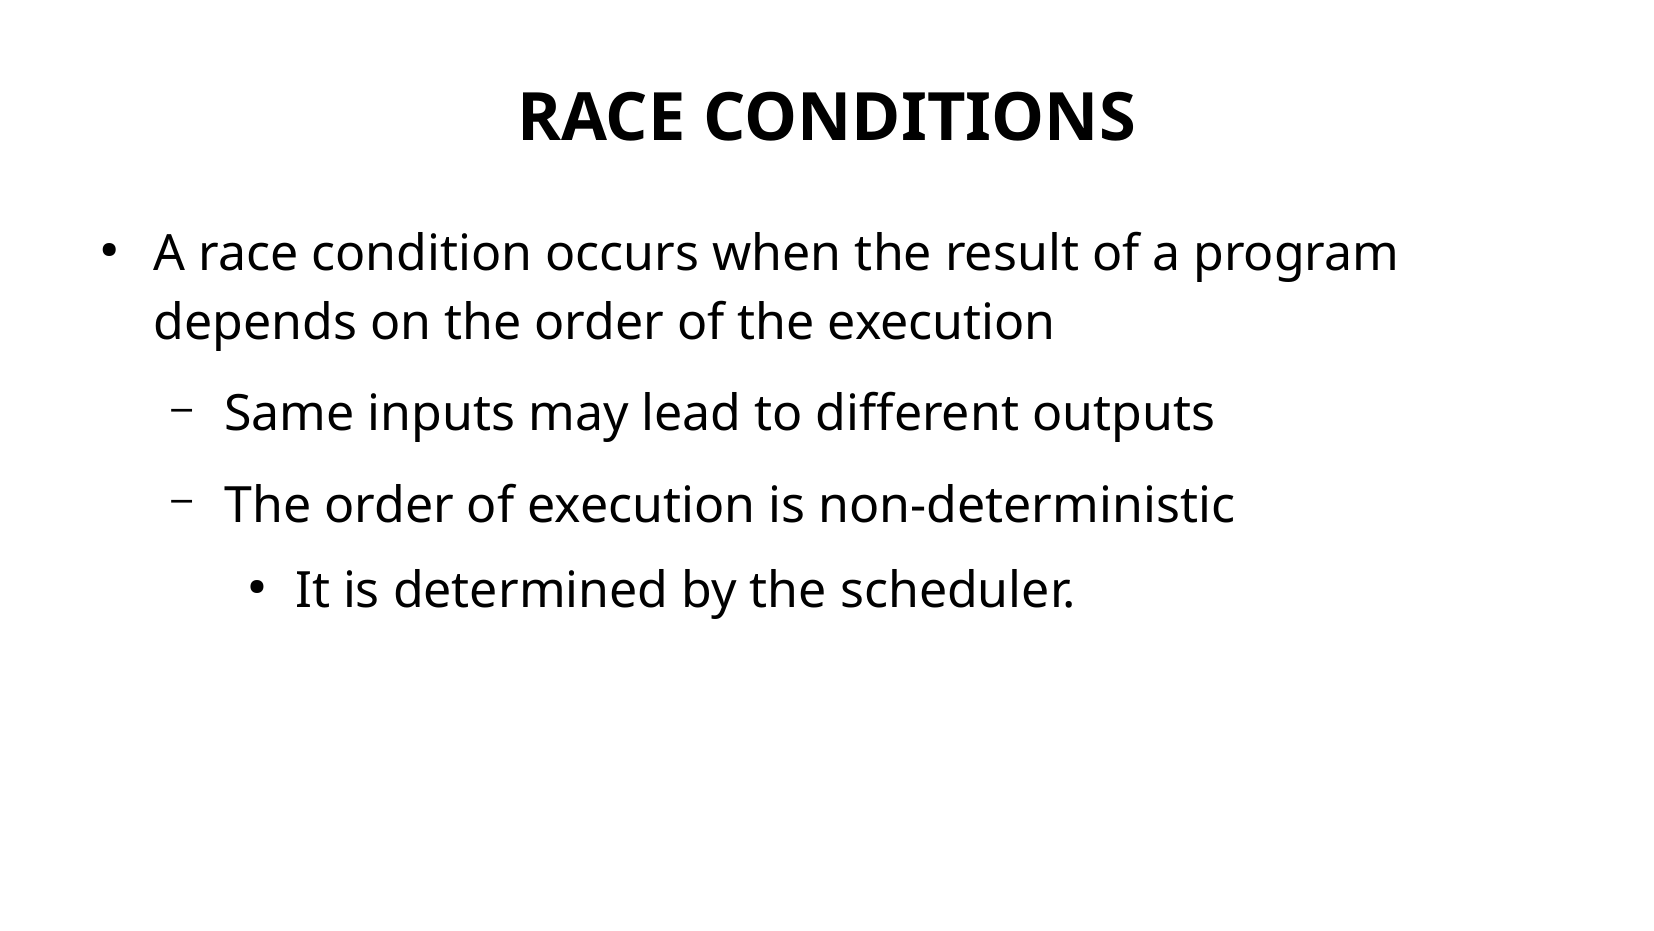

# RACE CONDITIONS
A race condition occurs when the result of a program depends on the order of the execution
Same inputs may lead to different outputs
The order of execution is non-deterministic
It is determined by the scheduler.